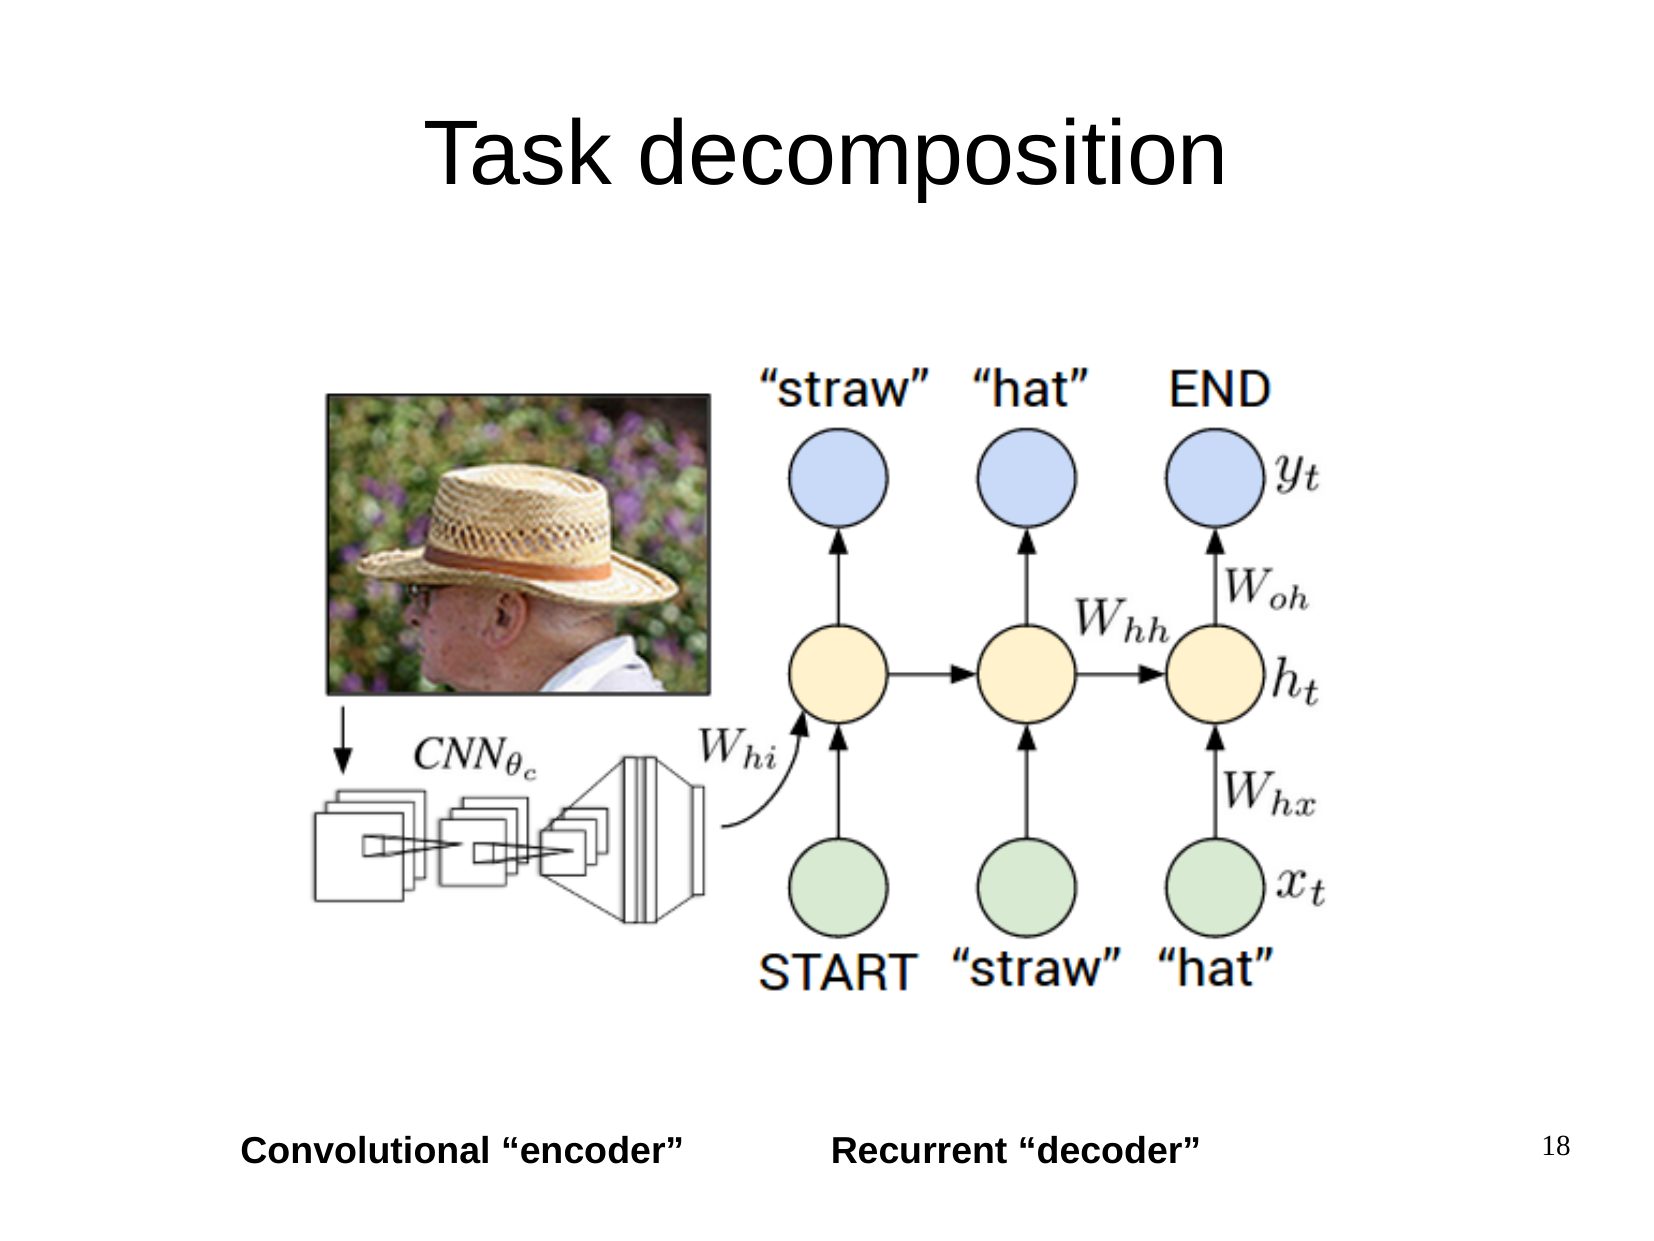

# Task decomposition
Convolutional “encoder”
Recurrent “decoder”
18